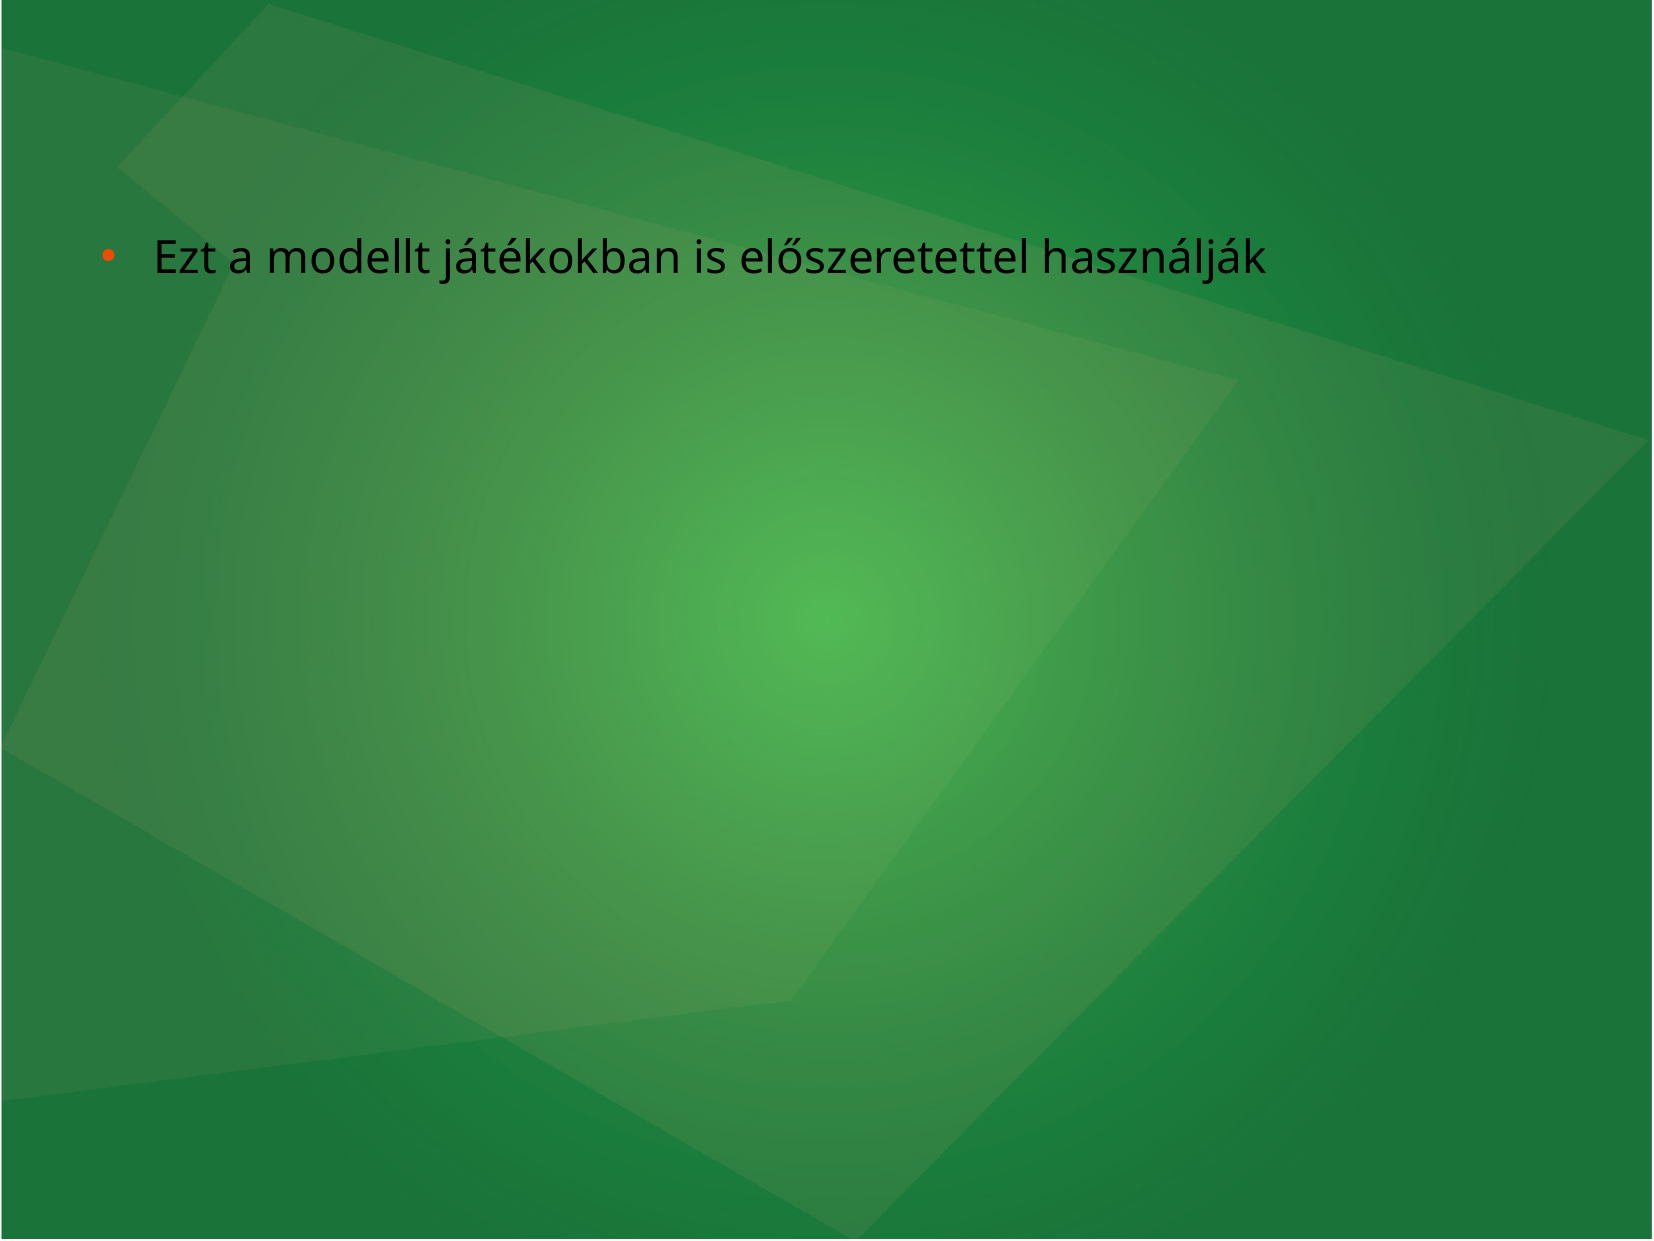

# Ezt a modellt játékokban is előszeretettel használják